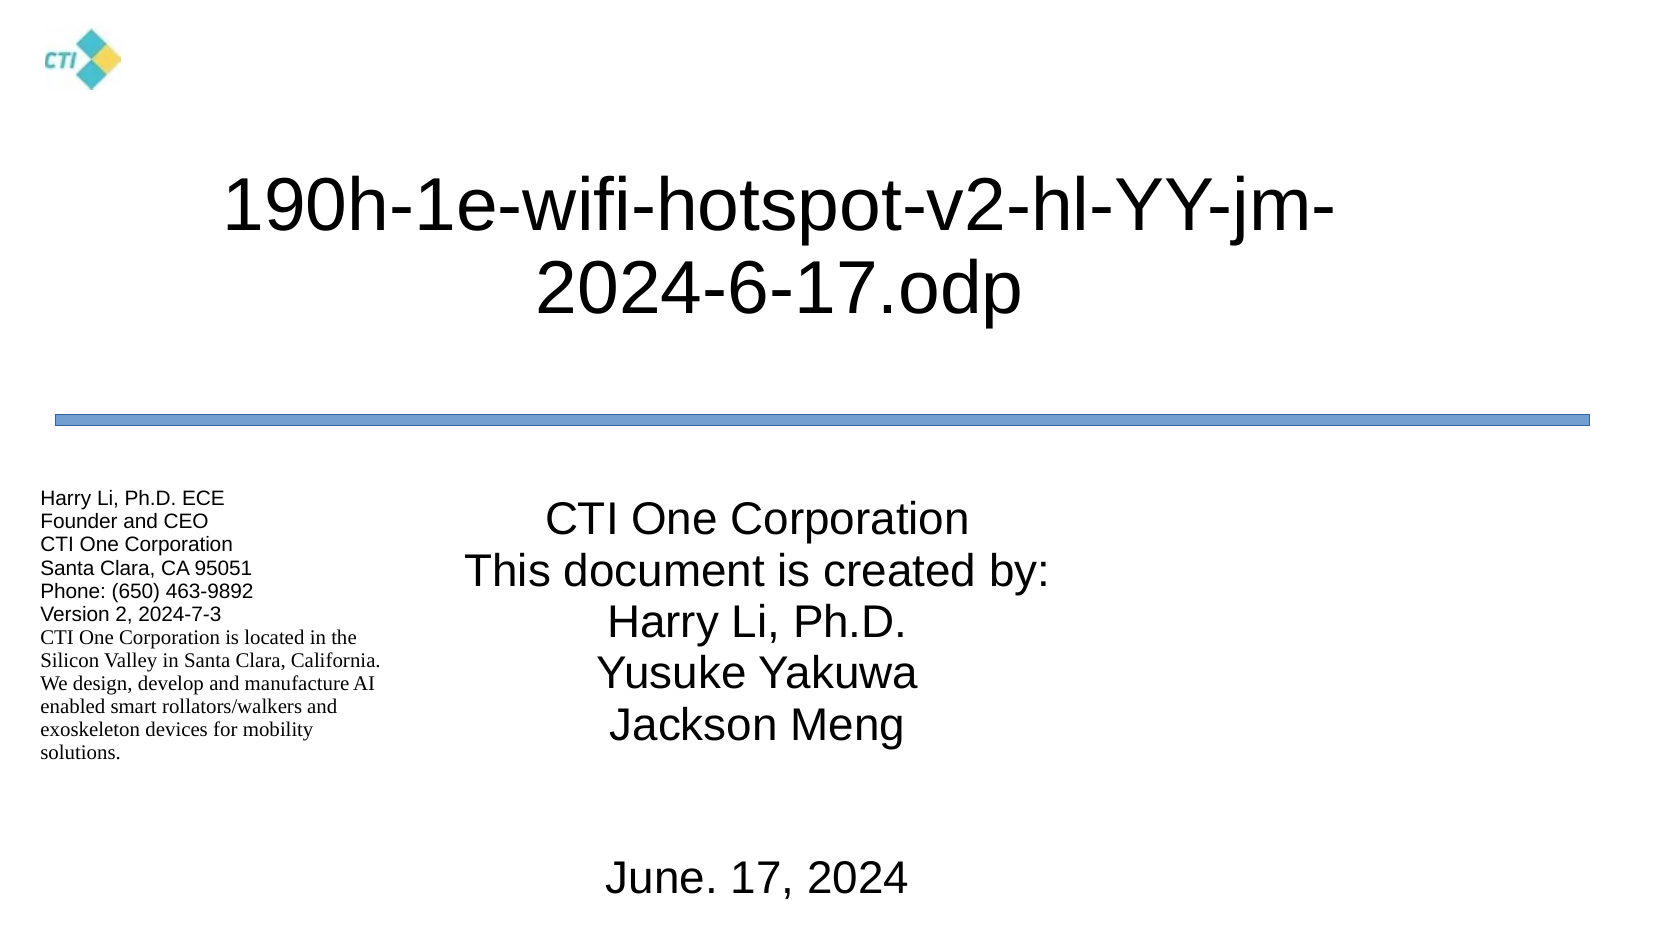

190h-1e-wifi-hotspot-v2-hl-YY-jm-2024-6-17.odp
Harry Li, Ph.D. ECE
Founder and CEO
CTI One Corporation
Santa Clara, CA 95051
Phone: (650) 463-9892
Version 2, 2024-7-3
CTI One Corporation is located in the Silicon Valley in Santa Clara, California. We design, develop and manufacture AI enabled smart rollators/walkers and exoskeleton devices for mobility solutions.
CTI One Corporation
This document is created by: Harry Li, Ph.D.
Yusuke Yakuwa
Jackson Meng
June. 17, 2024